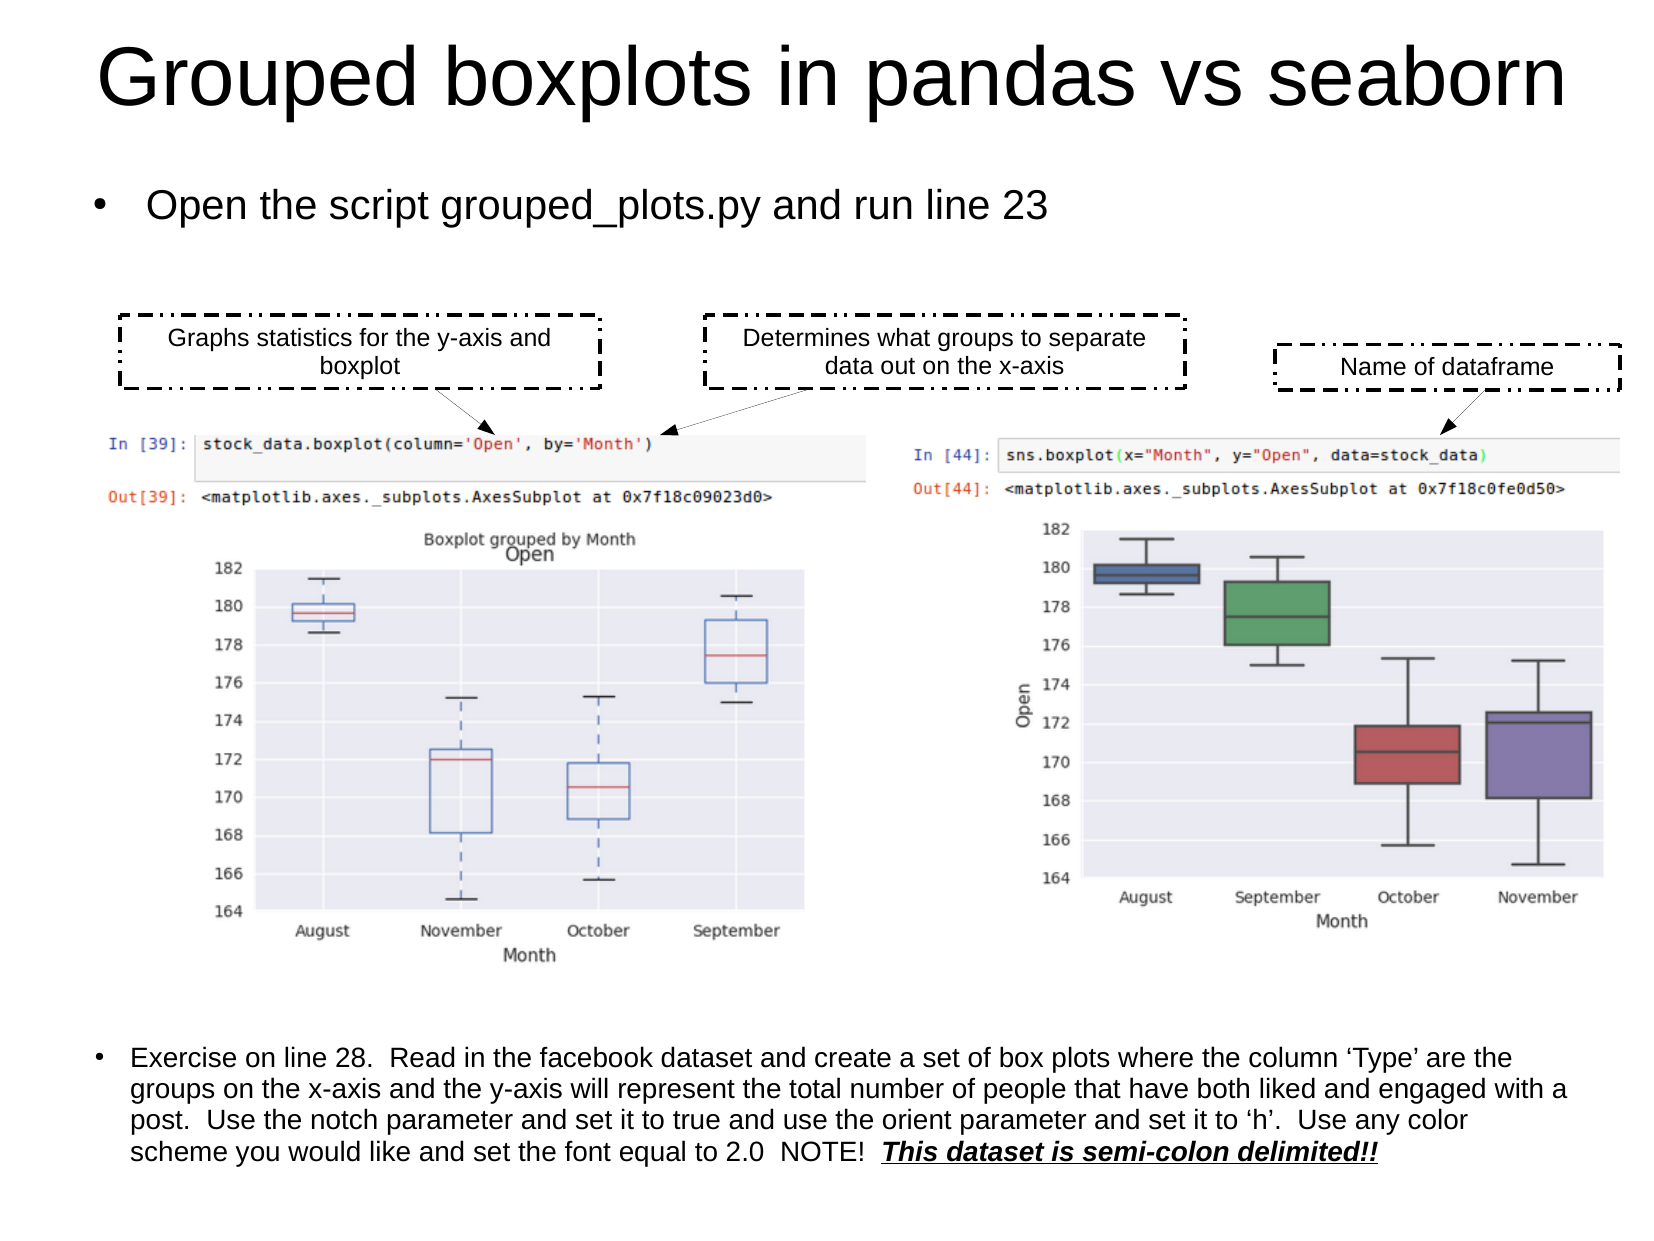

# Grouped boxplots in pandas vs seaborn
Open the script grouped_plots.py and run line 23
Graphs statistics for the y-axis and boxplot
Determines what groups to separate data out on the x-axis
Name of dataframe
Exercise on line 28. Read in the facebook dataset and create a set of box plots where the column ‘Type’ are the groups on the x-axis and the y-axis will represent the total number of people that have both liked and engaged with a post. Use the notch parameter and set it to true and use the orient parameter and set it to ‘h’. Use any color scheme you would like and set the font equal to 2.0 NOTE! This dataset is semi-colon delimited!!